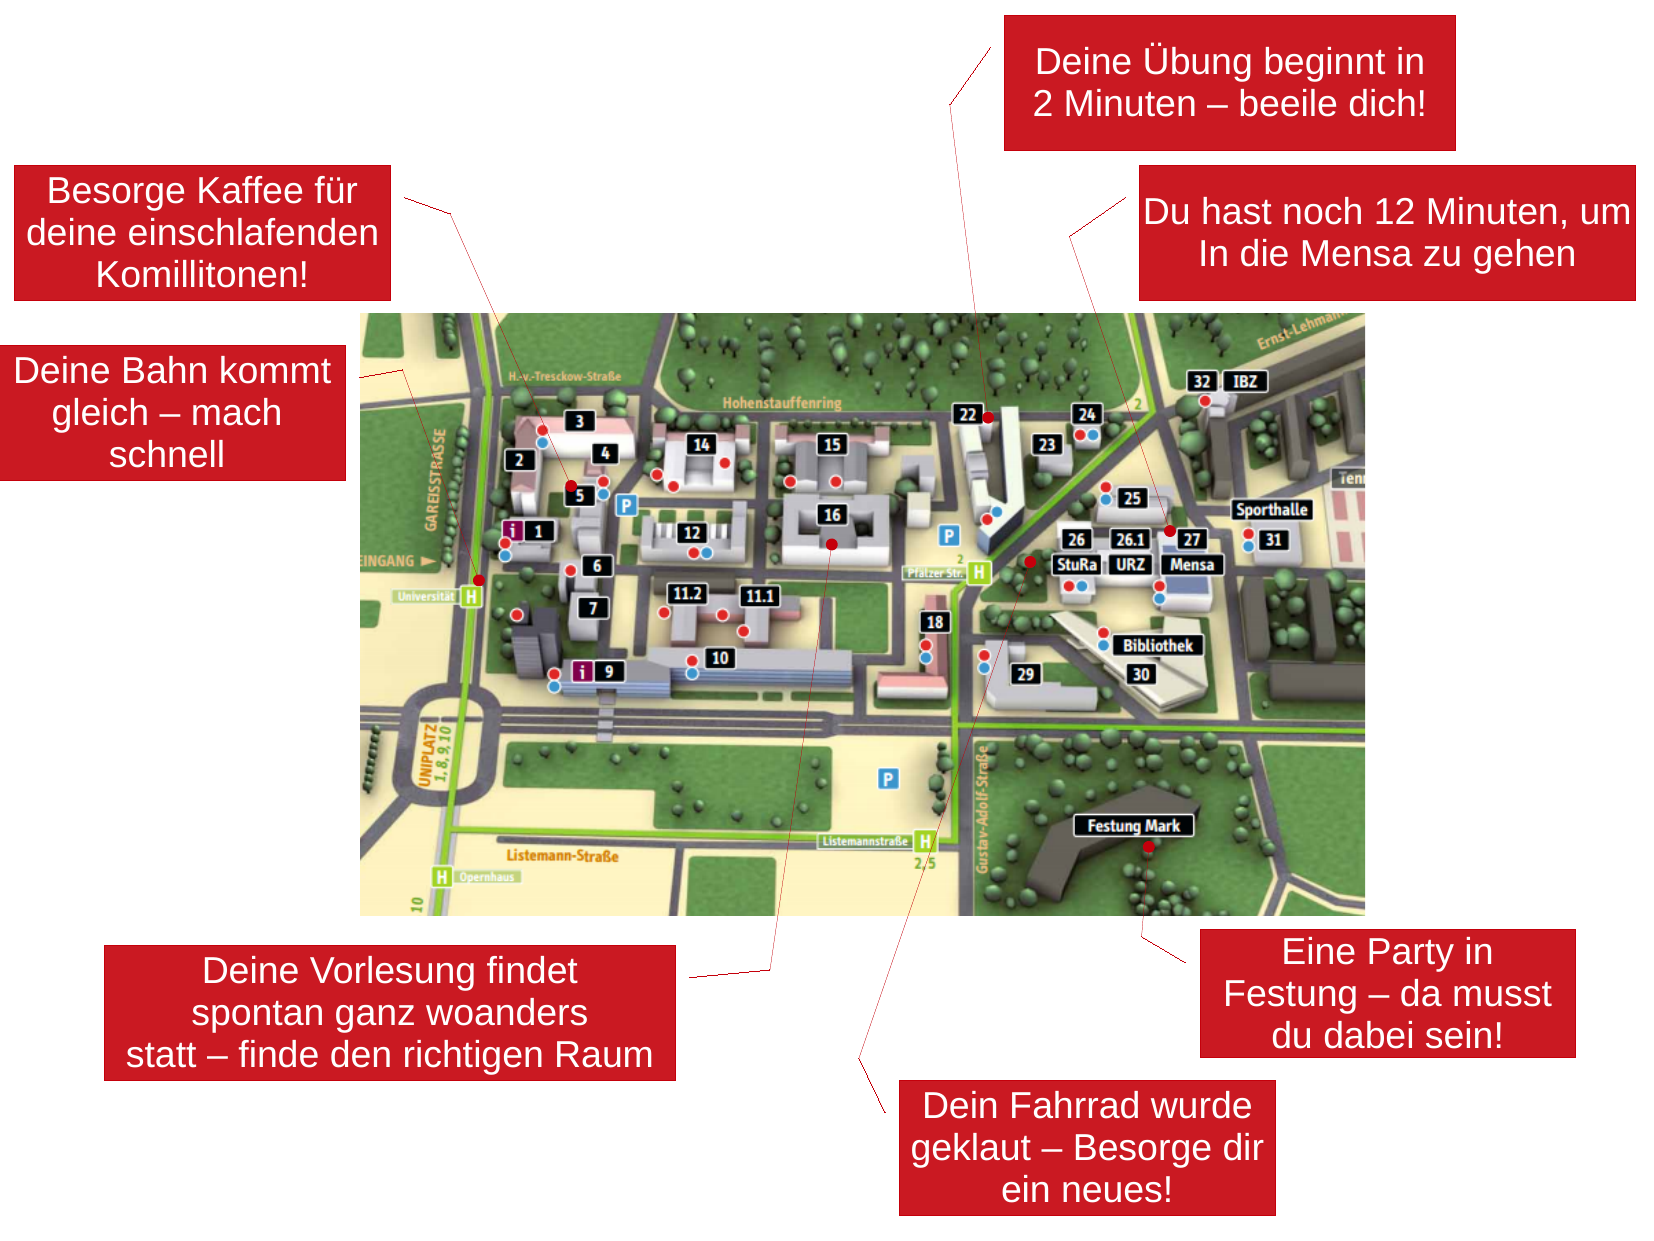

Deine Übung beginnt in
2 Minuten – beeile dich!
Besorge Kaffee für
deine einschlafenden
Komillitonen!
Du hast noch 12 Minuten, um
In die Mensa zu gehen
Deine Bahn kommt
gleich – mach
schnell
Eine Party in
Festung – da musst
du dabei sein!
Deine Vorlesung findet
spontan ganz woanders
statt – finde den richtigen Raum
Dein Fahrrad wurde
geklaut – Besorge dir
ein neues!